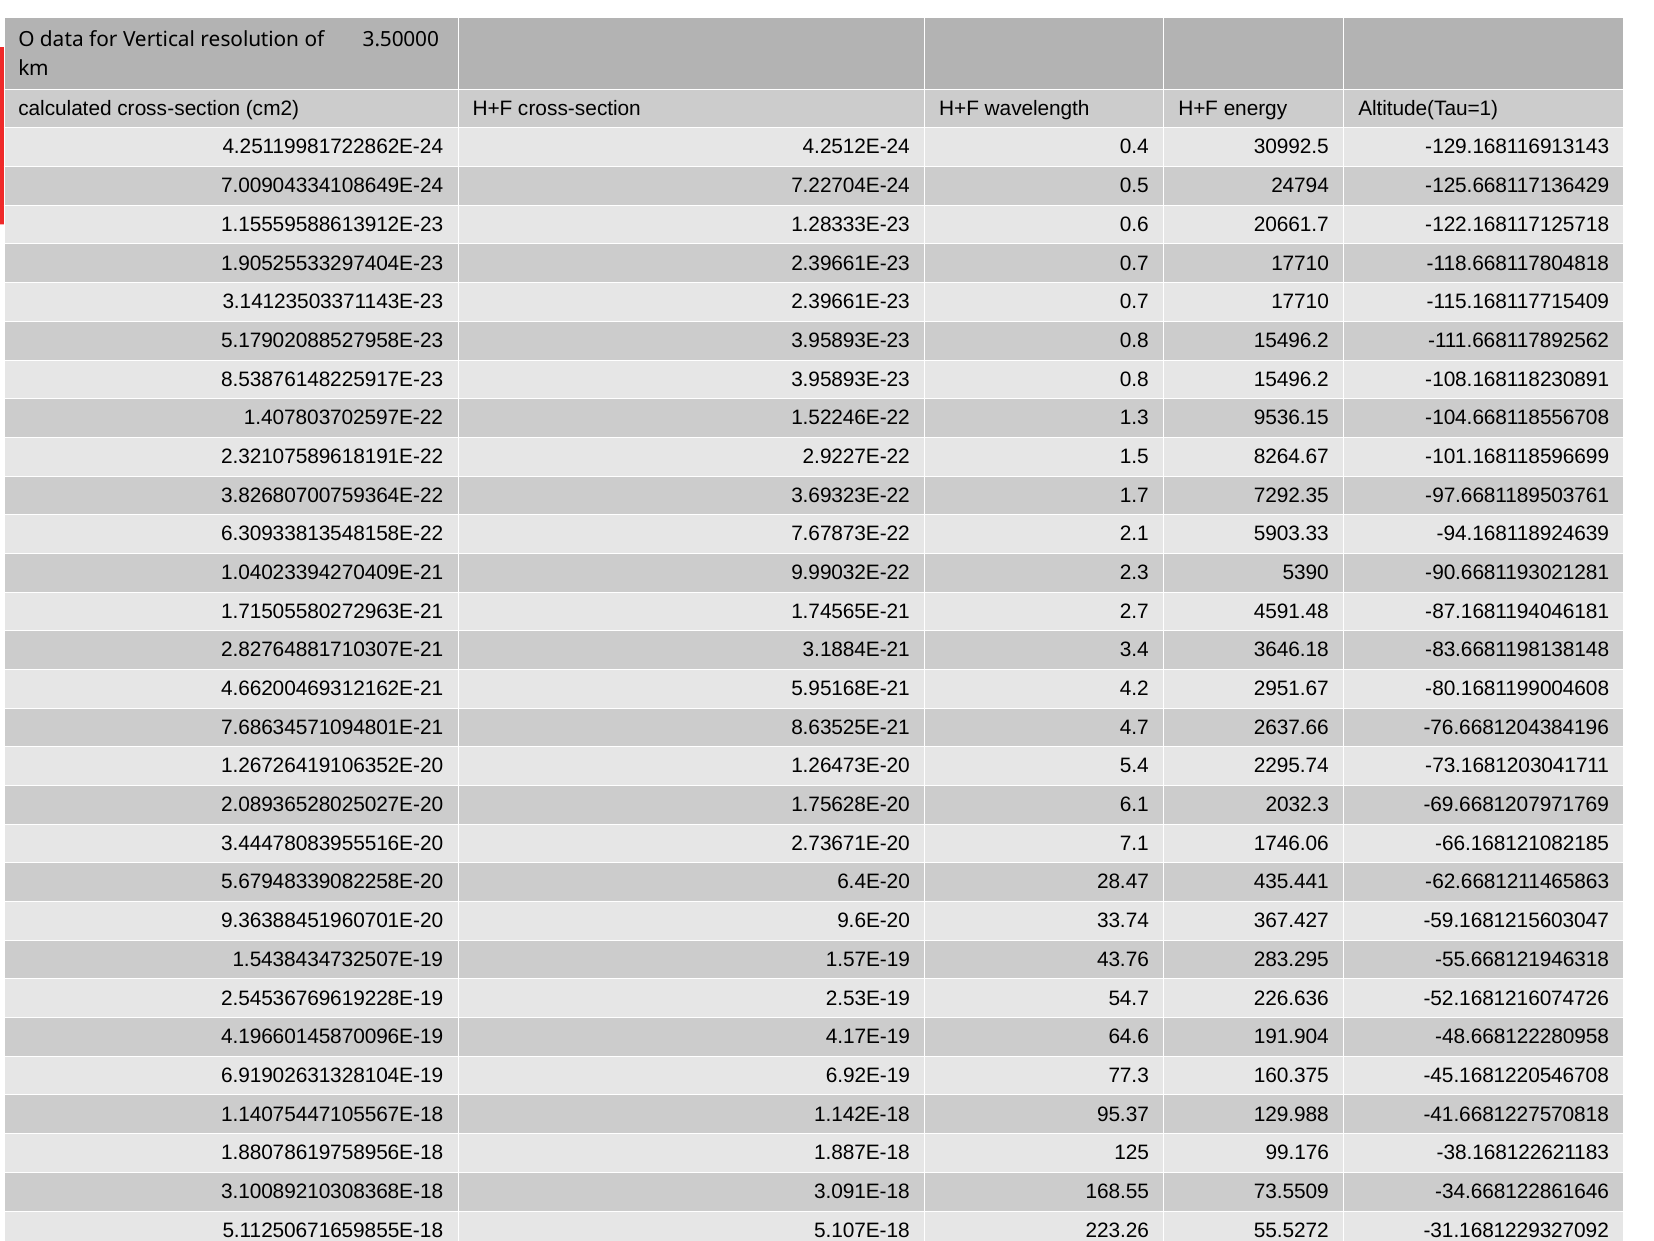

| O data for Vertical resolution of 3.50000 km | | | | |
| --- | --- | --- | --- | --- |
| calculated cross-section (cm2) | H+F cross-section | H+F wavelength | H+F energy | Altitude(Tau=1) |
| 4.25119981722862E-24 | 4.2512E-24 | 0.4 | 30992.5 | -129.168116913143 |
| 7.00904334108649E-24 | 7.22704E-24 | 0.5 | 24794 | -125.668117136429 |
| 1.15559588613912E-23 | 1.28333E-23 | 0.6 | 20661.7 | -122.168117125718 |
| 1.90525533297404E-23 | 2.39661E-23 | 0.7 | 17710 | -118.668117804818 |
| 3.14123503371143E-23 | 2.39661E-23 | 0.7 | 17710 | -115.168117715409 |
| 5.17902088527958E-23 | 3.95893E-23 | 0.8 | 15496.2 | -111.668117892562 |
| 8.53876148225917E-23 | 3.95893E-23 | 0.8 | 15496.2 | -108.168118230891 |
| 1.407803702597E-22 | 1.52246E-22 | 1.3 | 9536.15 | -104.668118556708 |
| 2.32107589618191E-22 | 2.9227E-22 | 1.5 | 8264.67 | -101.168118596699 |
| 3.82680700759364E-22 | 3.69323E-22 | 1.7 | 7292.35 | -97.6681189503761 |
| 6.30933813548158E-22 | 7.67873E-22 | 2.1 | 5903.33 | -94.168118924639 |
| 1.04023394270409E-21 | 9.99032E-22 | 2.3 | 5390 | -90.6681193021281 |
| 1.71505580272963E-21 | 1.74565E-21 | 2.7 | 4591.48 | -87.1681194046181 |
| 2.82764881710307E-21 | 3.1884E-21 | 3.4 | 3646.18 | -83.6681198138148 |
| 4.66200469312162E-21 | 5.95168E-21 | 4.2 | 2951.67 | -80.1681199004608 |
| 7.68634571094801E-21 | 8.63525E-21 | 4.7 | 2637.66 | -76.6681204384196 |
| 1.26726419106352E-20 | 1.26473E-20 | 5.4 | 2295.74 | -73.1681203041711 |
| 2.08936528025027E-20 | 1.75628E-20 | 6.1 | 2032.3 | -69.6681207971769 |
| 3.44478083955516E-20 | 2.73671E-20 | 7.1 | 1746.06 | -66.168121082185 |
| 5.67948339082258E-20 | 6.4E-20 | 28.47 | 435.441 | -62.6681211465863 |
| 9.36388451960701E-20 | 9.6E-20 | 33.74 | 367.427 | -59.1681215603047 |
| 1.5438434732507E-19 | 1.57E-19 | 43.76 | 283.295 | -55.668121946318 |
| 2.54536769619228E-19 | 2.53E-19 | 54.7 | 226.636 | -52.1681216074726 |
| 4.19660145870096E-19 | 4.17E-19 | 64.6 | 191.904 | -48.668122280958 |
| 6.91902631328104E-19 | 6.92E-19 | 77.3 | 160.375 | -45.1681220546708 |
| 1.14075447105567E-18 | 1.142E-18 | 95.37 | 129.988 | -41.6681227570818 |
| 1.88078619758956E-18 | 1.887E-18 | 125 | 99.176 | -38.168122621183 |
| 3.10089210308368E-18 | 3.091E-18 | 168.55 | 73.5509 | -34.668122861646 |
| 5.11250671659855E-18 | 5.107E-18 | 223.26 | 55.5272 | -31.1681229327092 |
| 8.4290977902087E-18 | 8.425E-18 | 325 | 38.1446 | -27.6681235805024 |
22